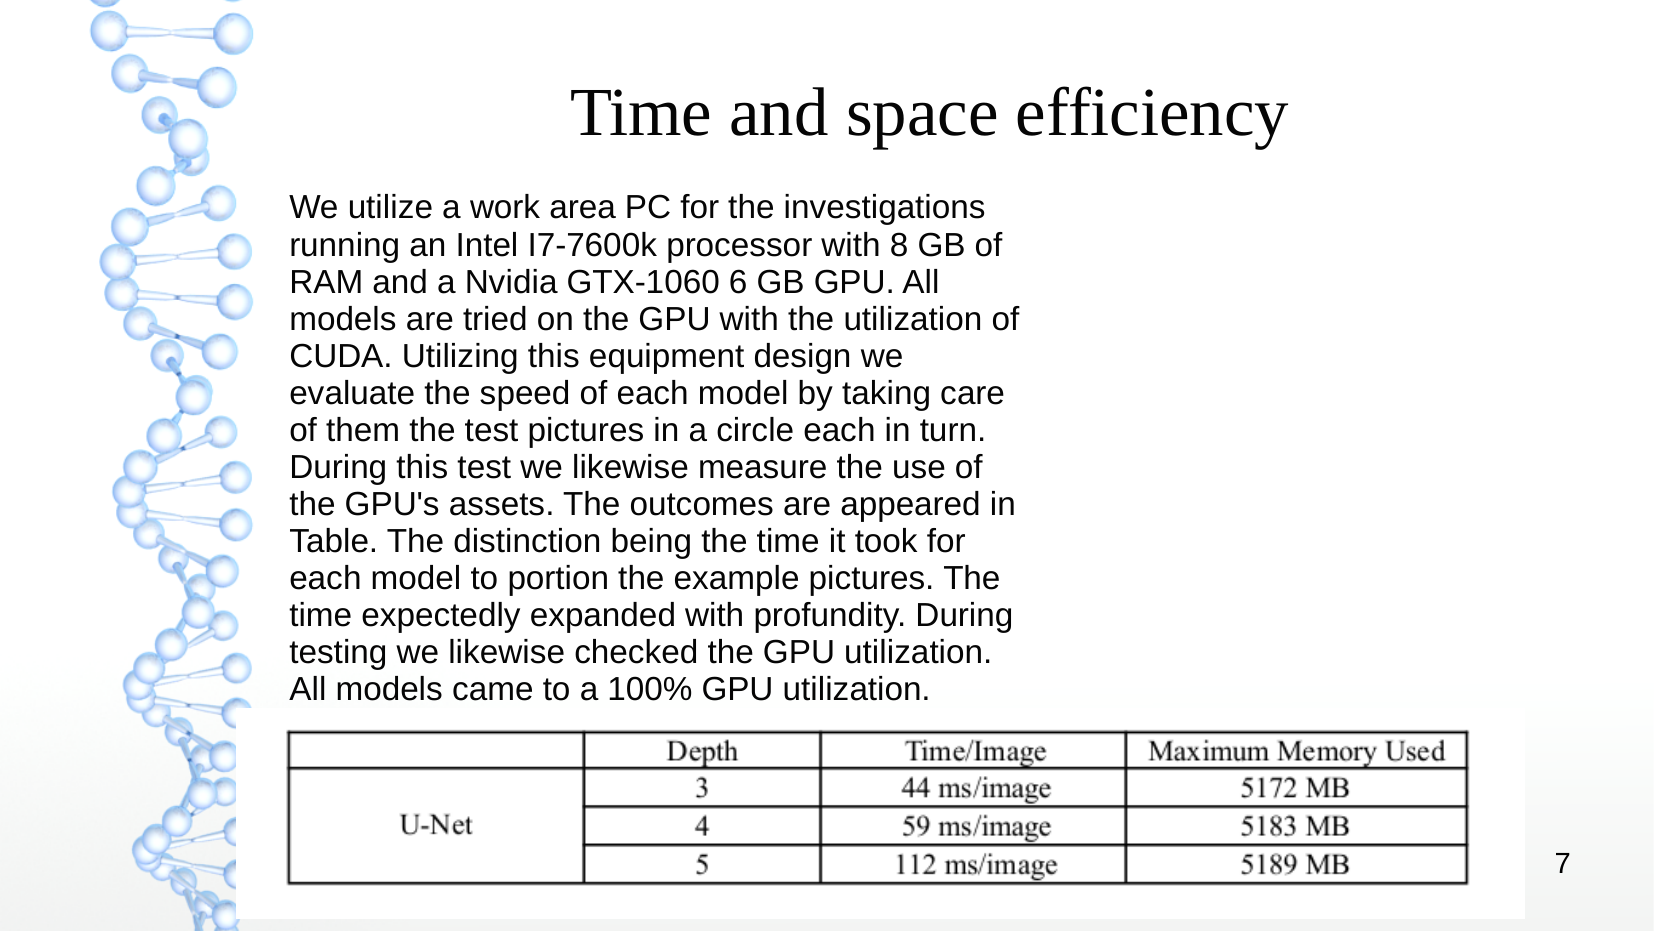

# Time and space efficiency
We utilize a work area PC for the investigations running an Intel I7-7600k processor with 8 GB of RAM and a Nvidia GTX-1060 6 GB GPU. All models are tried on the GPU with the utilization of CUDA. Utilizing this equipment design we evaluate the speed of each model by taking care of them the test pictures in a circle each in turn. During this test we likewise measure the use of the GPU's assets. The outcomes are appeared in Table. The distinction being the time it took for each model to portion the example pictures. The time expectedly expanded with profundity. During testing we likewise checked the GPU utilization. All models came to a 100% GPU utilization.
7